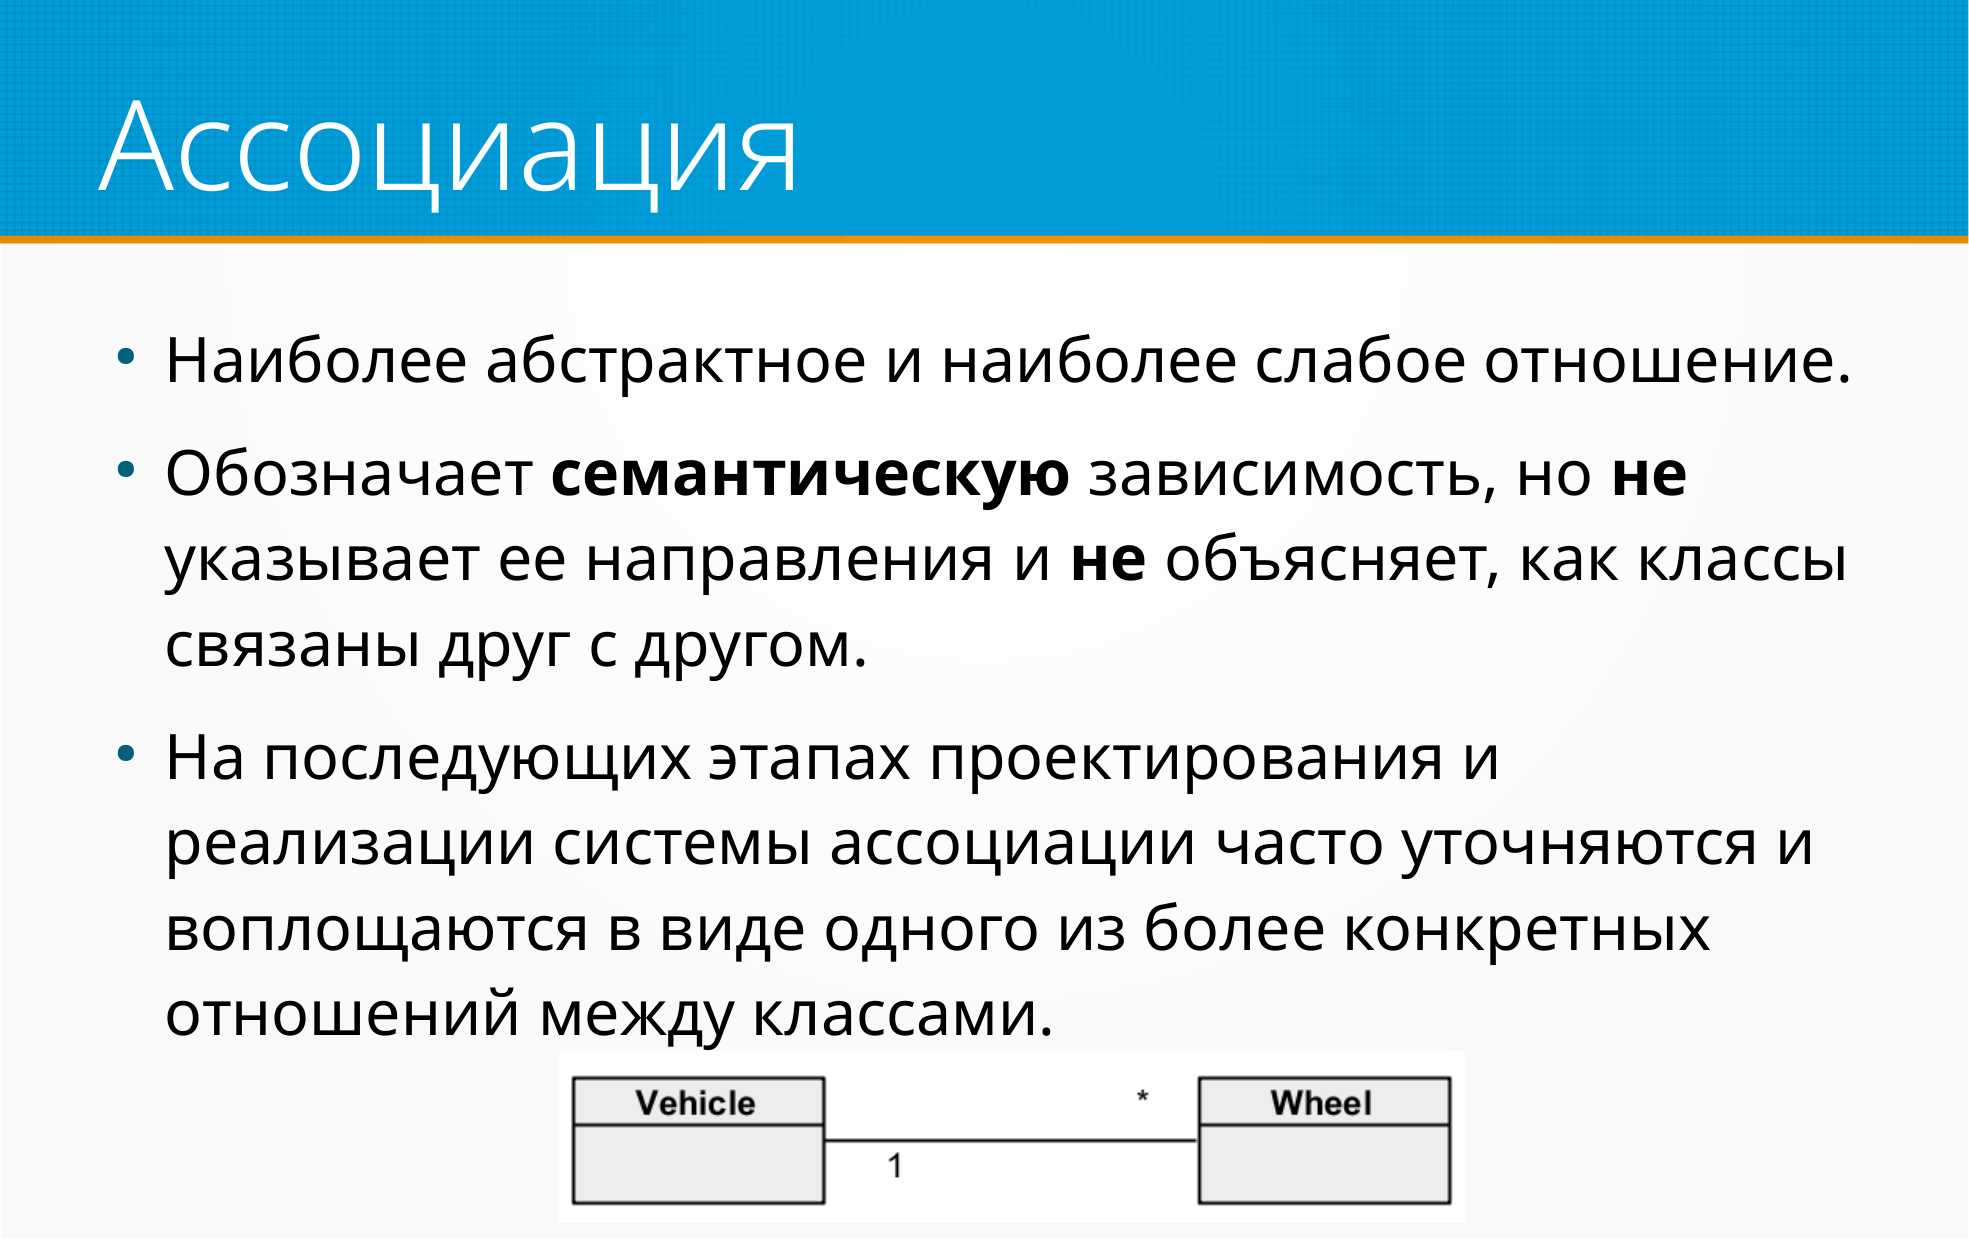

# Ассоциация
Наиболее абстрактное и наиболее слабое отношение.
Обозначает семантическую зависимость, но не указывает ее направления и не объясняет, как классы связаны друг с другом.
На последующих этапах проектирования и реализации системы ассоциации часто уточняются и воплощаются в виде одного из более конкретных отношений между классами.